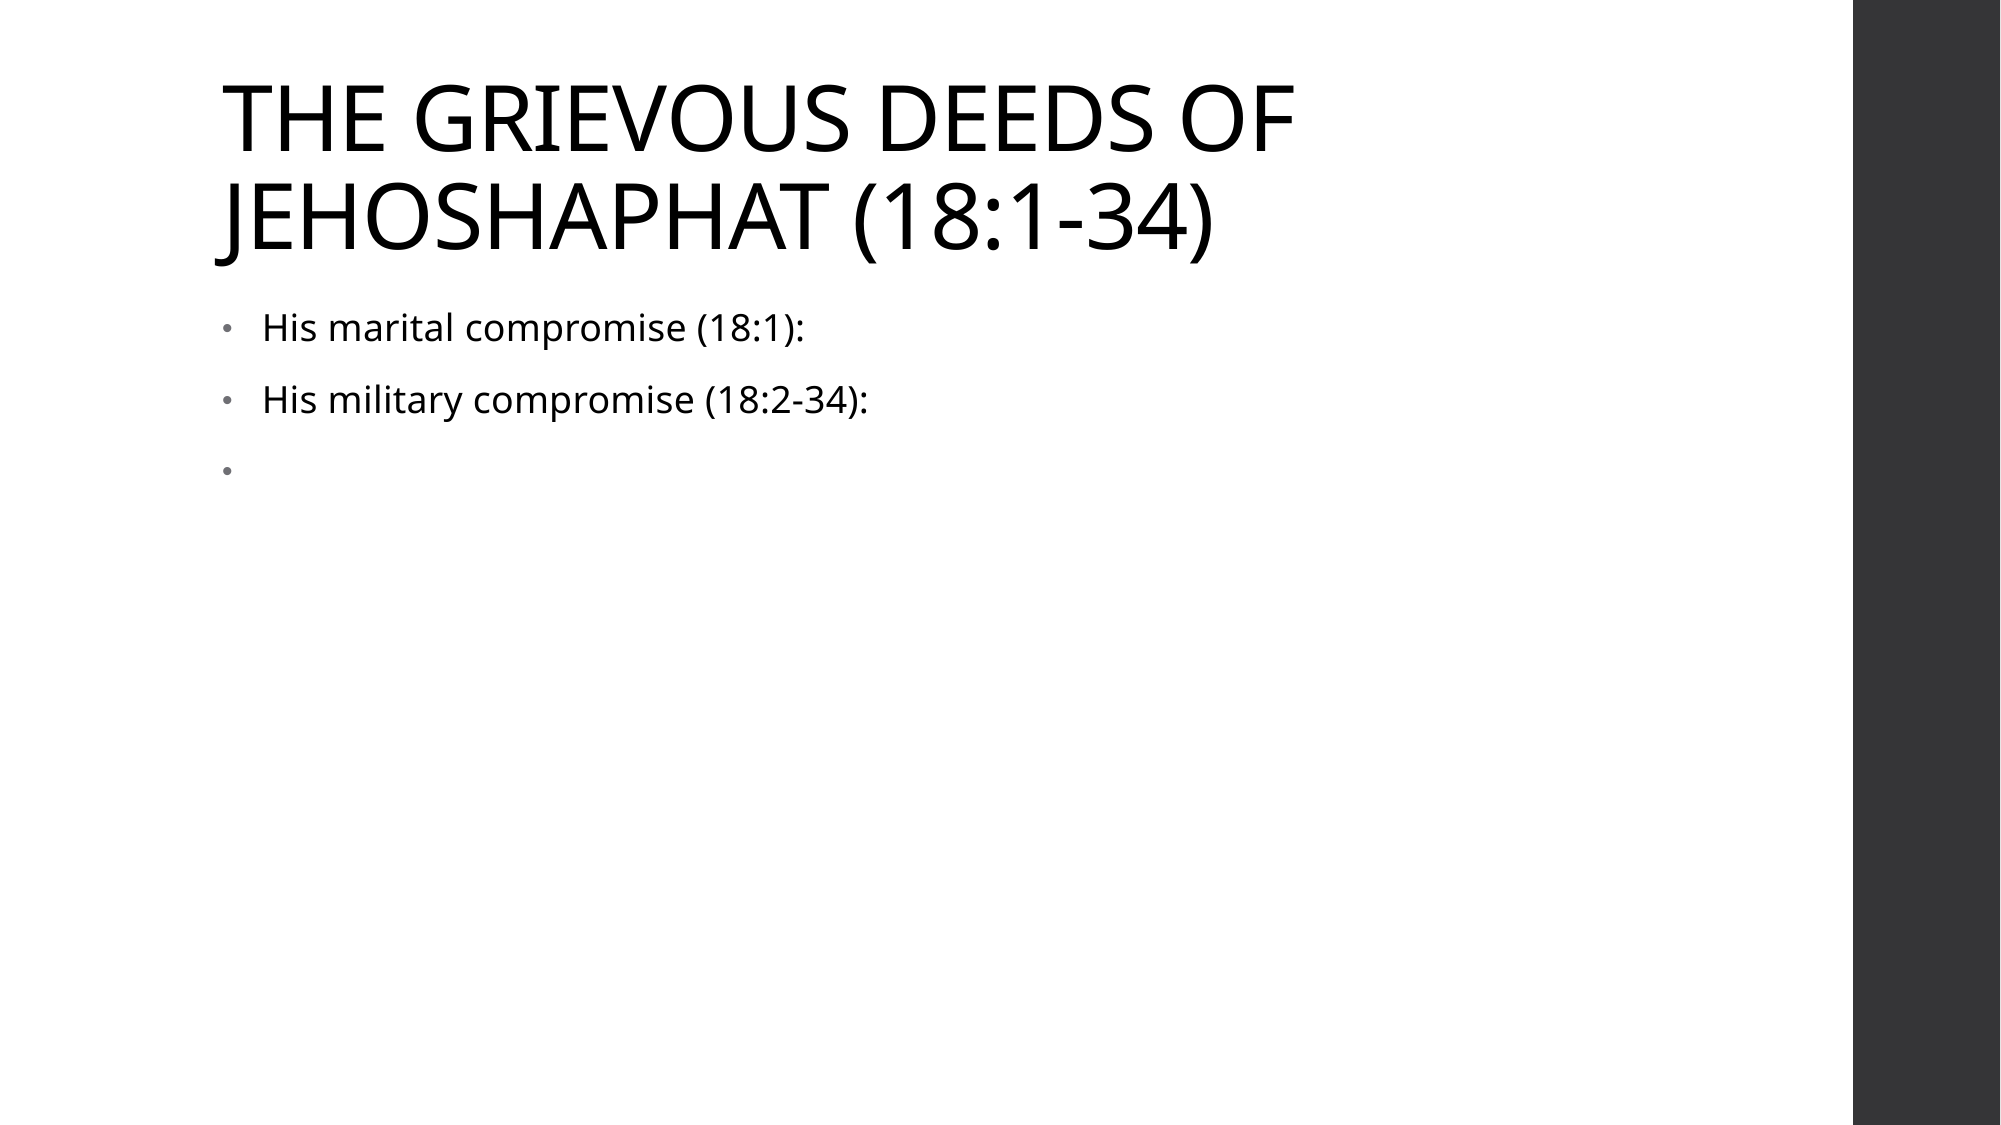

# THE GRIEVOUS DEEDS OF JEHOSHAPHAT (18:1-34)
 His marital compromise (18:1):
 His military compromise (18:2-34):